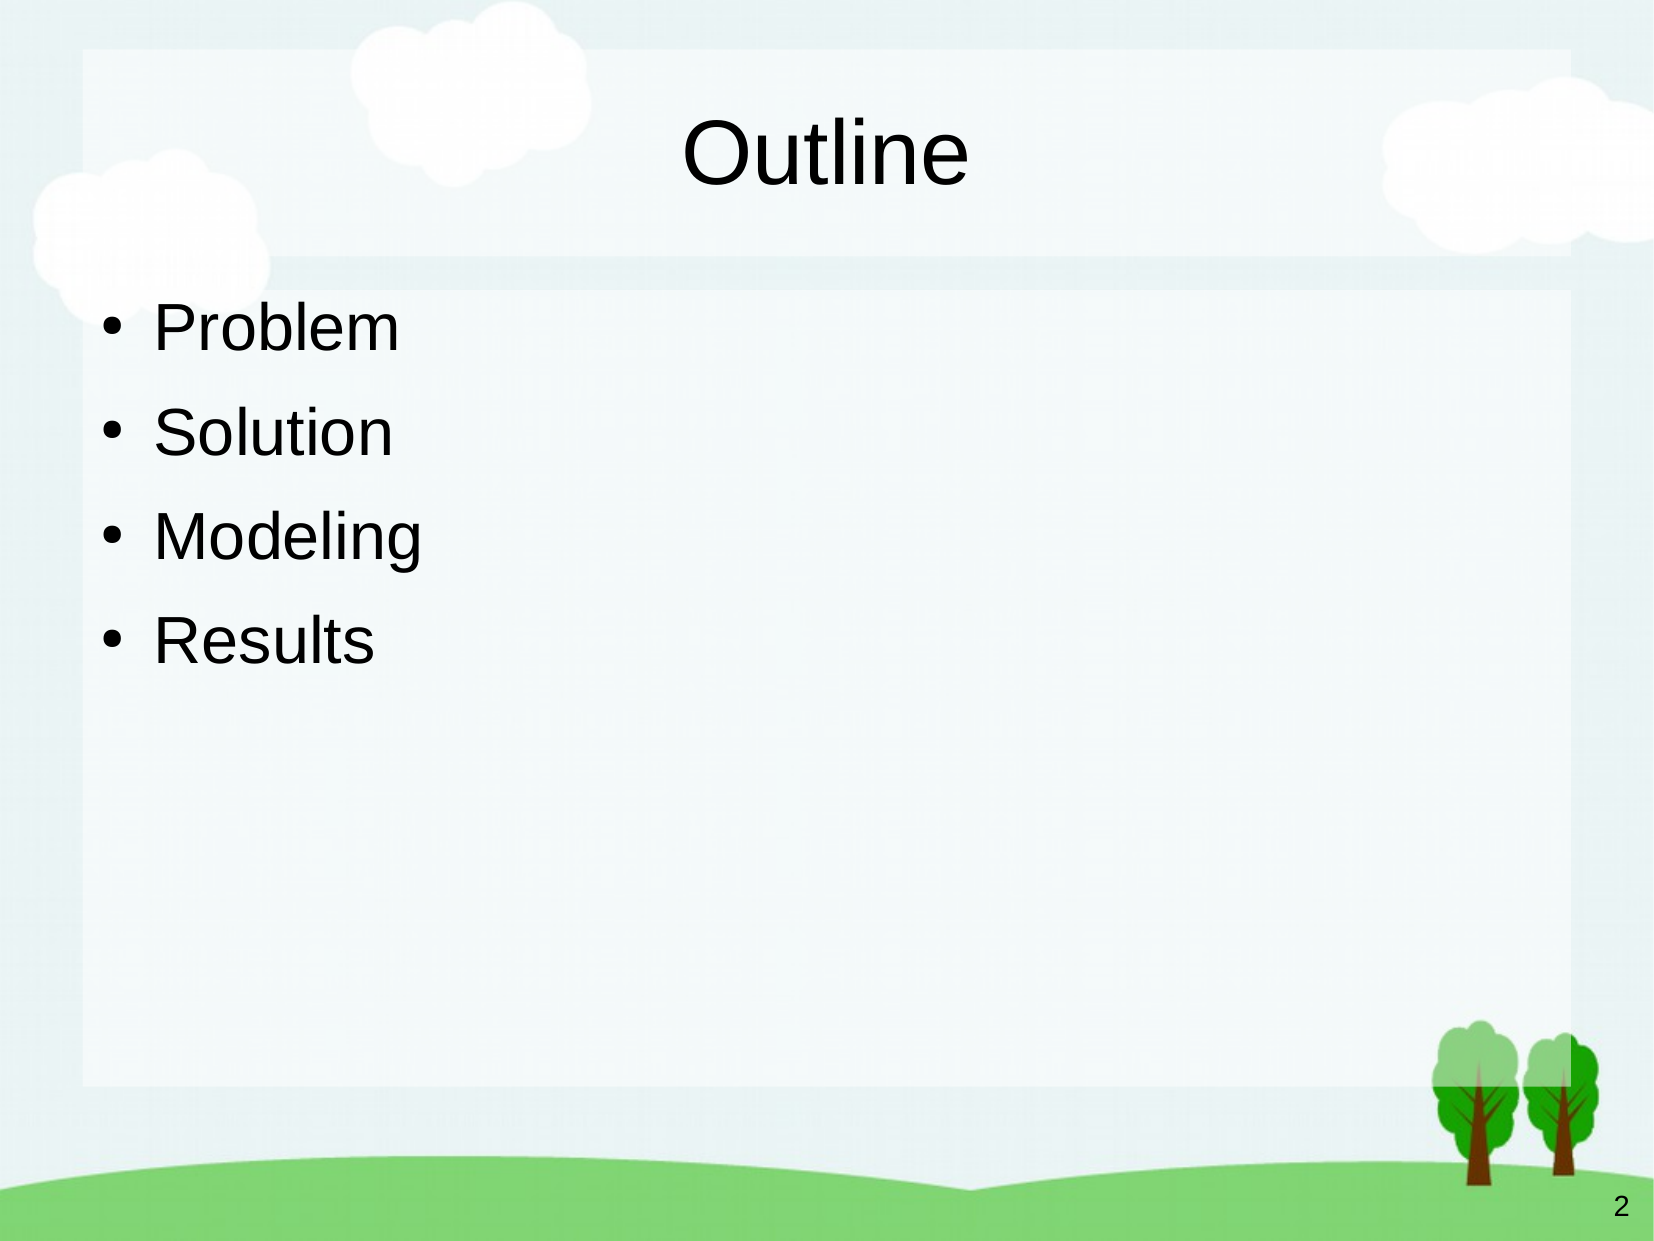

# Outline
Problem
Solution
Modeling
Results
2